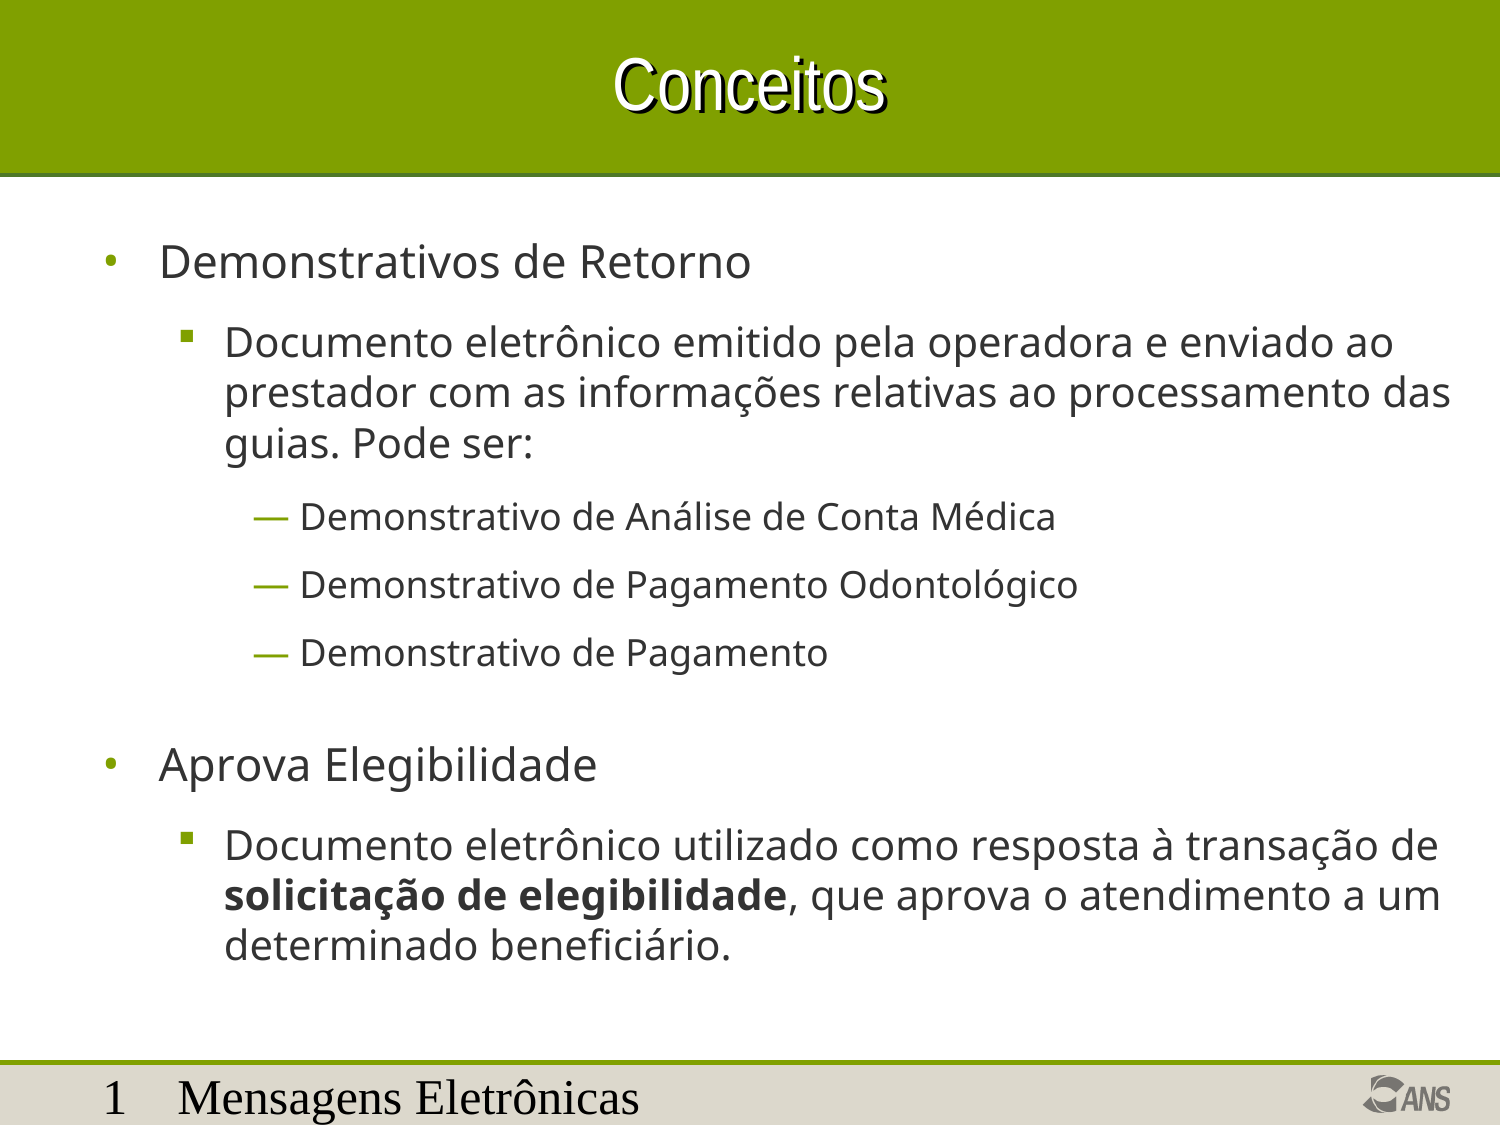

# Conceitos
Demonstrativos de Retorno
Documento eletrônico emitido pela operadora e enviado ao prestador com as informações relativas ao processamento das guias. Pode ser:
 Demonstrativo de Análise de Conta Médica
 Demonstrativo de Pagamento Odontológico
 Demonstrativo de Pagamento
Aprova Elegibilidade
Documento eletrônico utilizado como resposta à transação de solicitação de elegibilidade, que aprova o atendimento a um determinado beneficiário.
16
Mensagens Eletrônicas